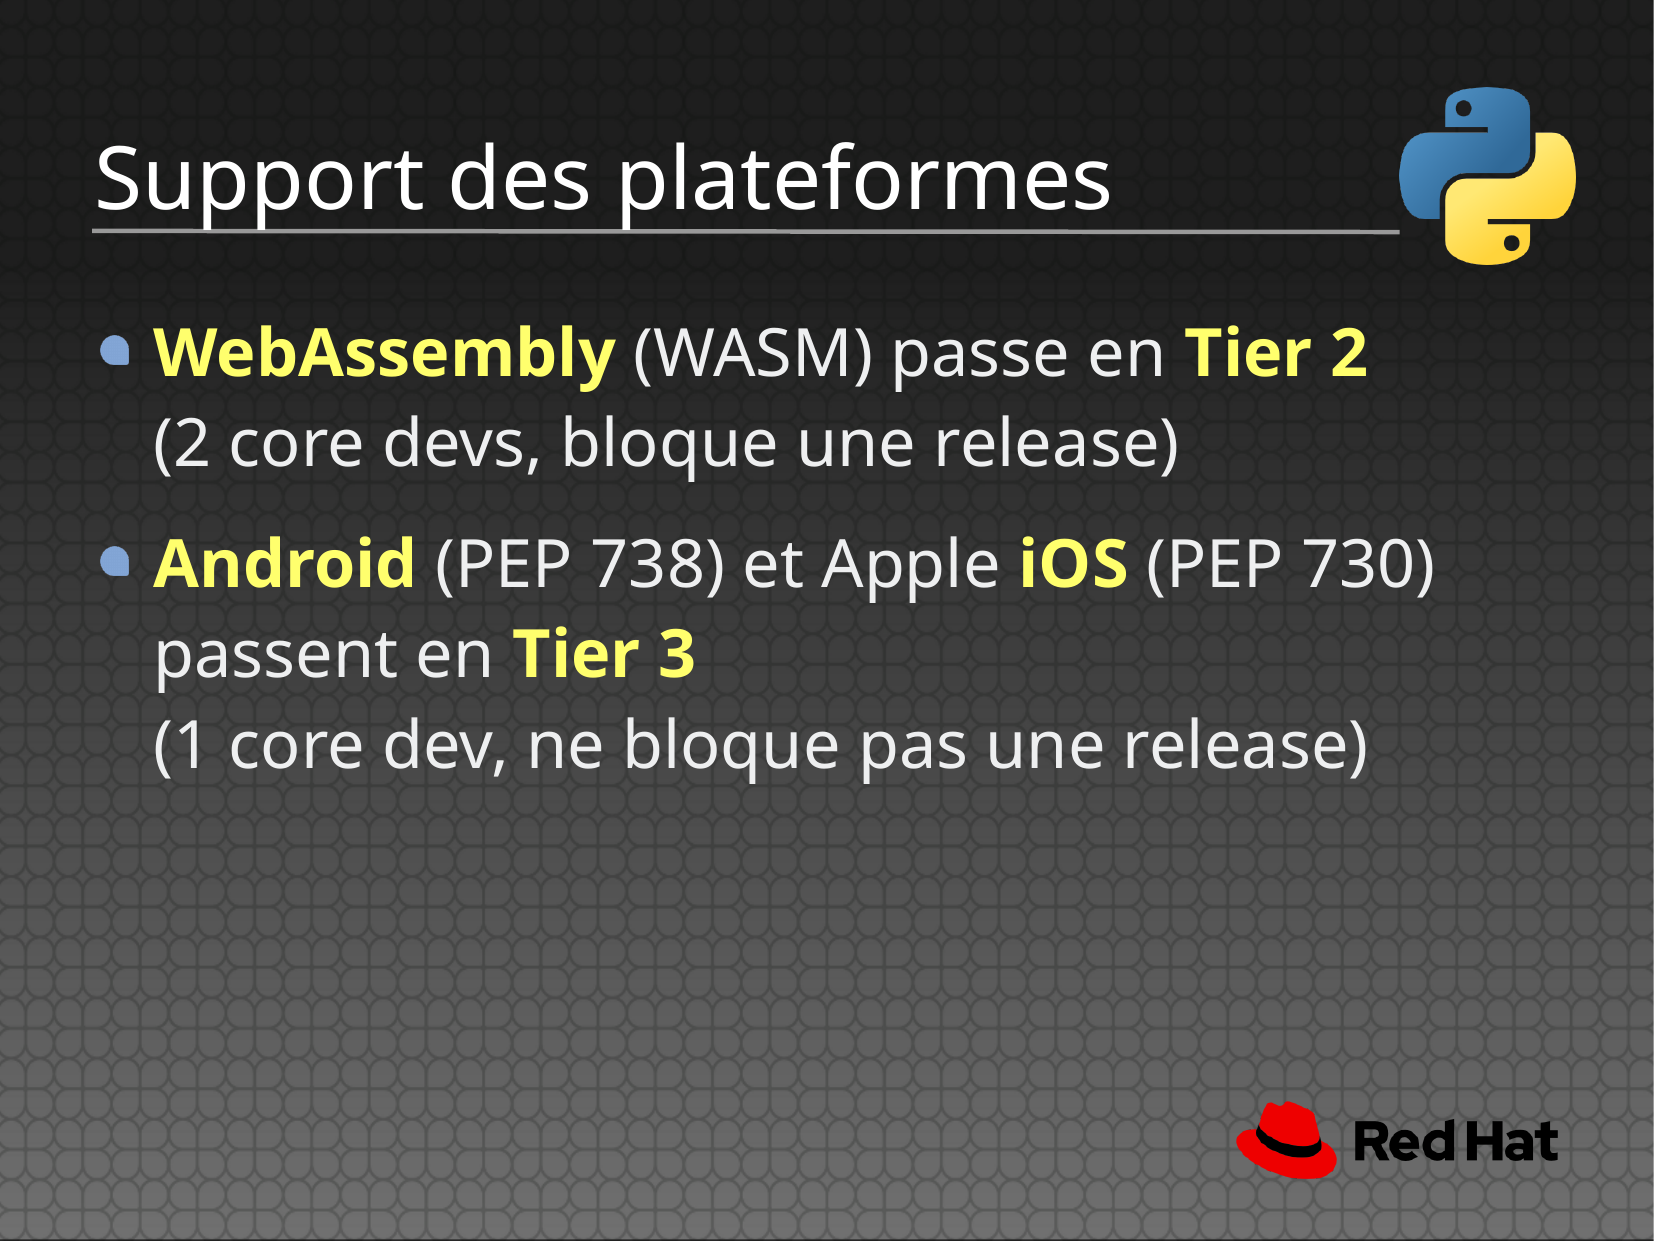

Support des plateformes
# WebAssembly (WASM) passe en Tier 2 (2 core devs, bloque une release)
Android (PEP 738) et Apple iOS (PEP 730) passent en Tier 3
(1 core dev, ne bloque pas une release)